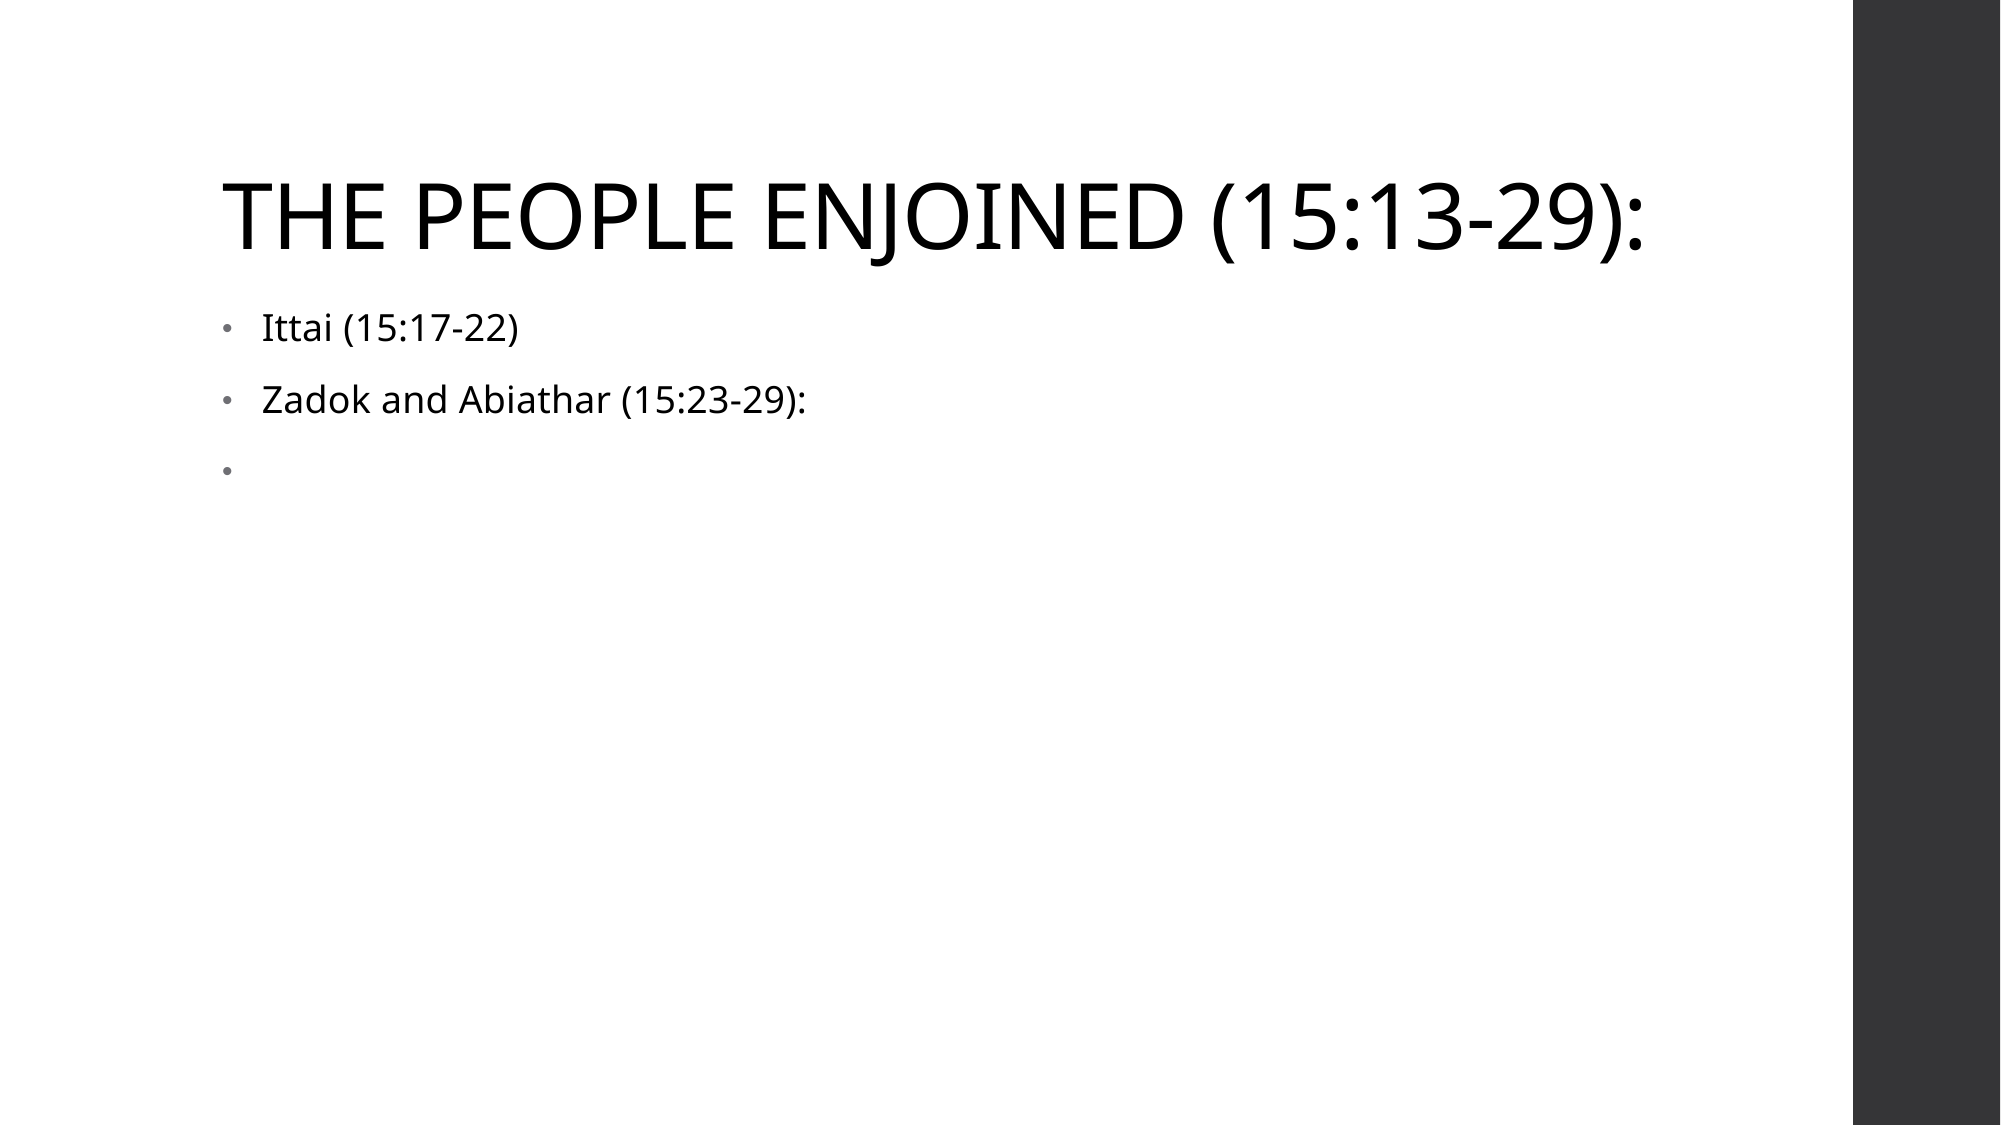

# THE PEOPLE ENJOINED (15:13-29):
 Ittai (15:17-22)
 Zadok and Abiathar (15:23-29):